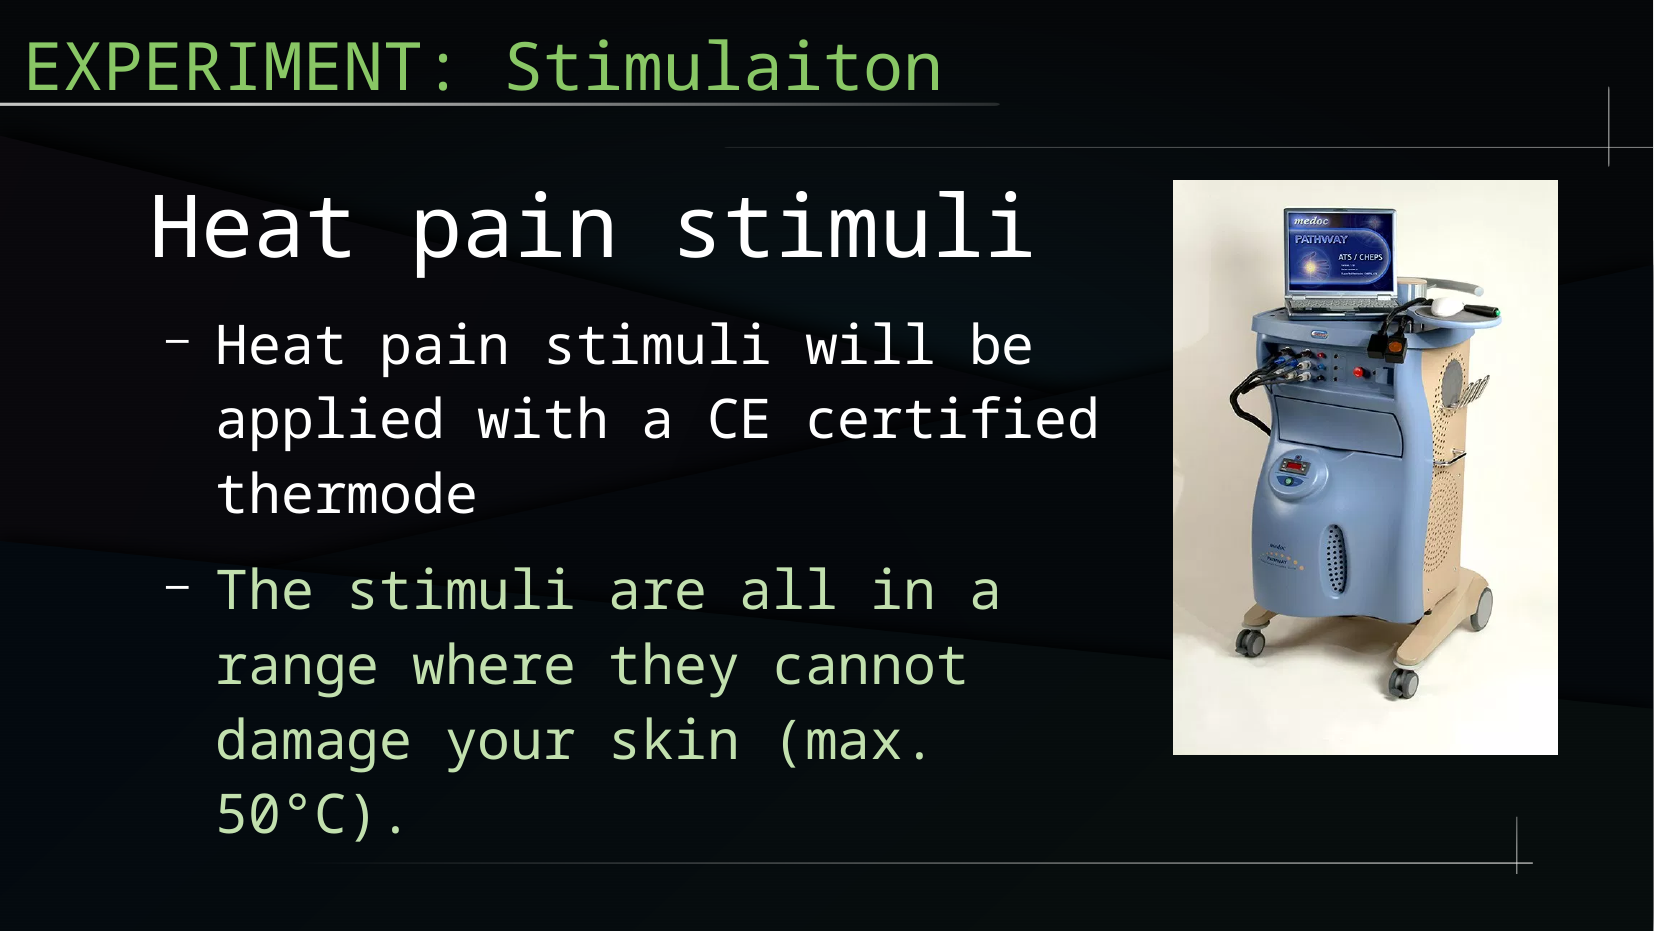

# EXPERIMENT: Stimulaiton
Heat pain stimuli
Heat pain stimuli will be applied with a CE certified thermode
The stimuli are all in a range where they cannot damage your skin (max. 50°C).